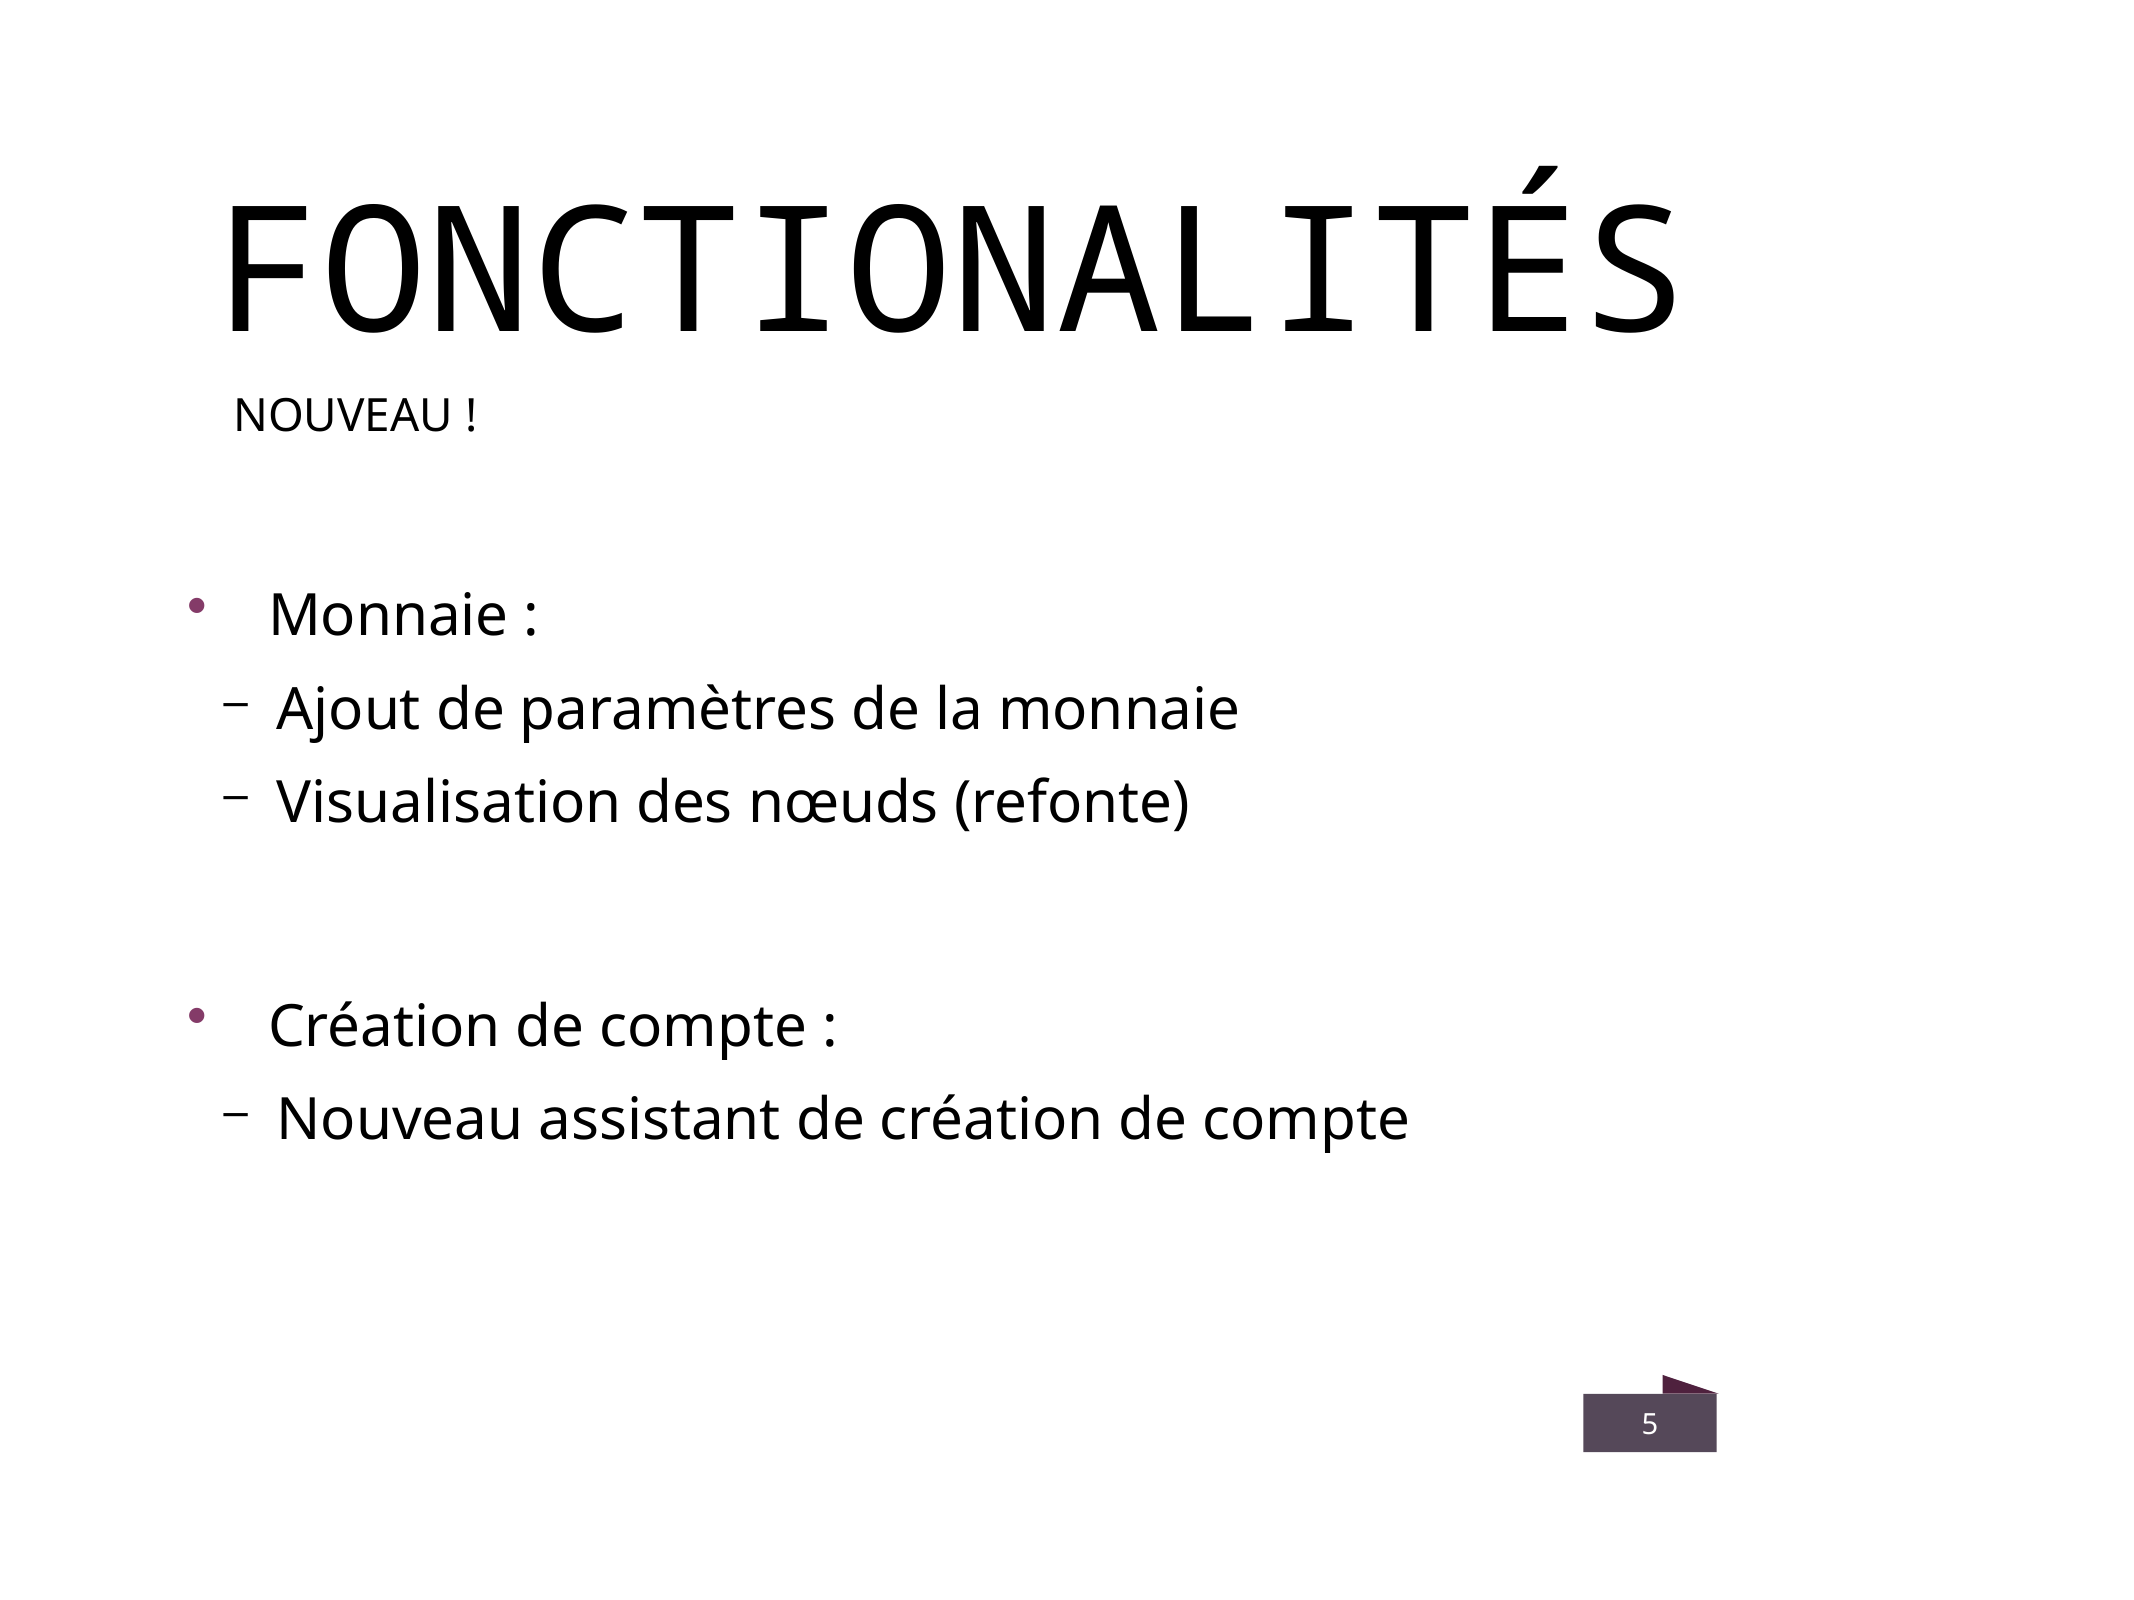

Fonctionalités
Nouveau !
Monnaie :
Ajout de paramètres de la monnaie
Visualisation des nœuds (refonte)
Création de compte :
Nouveau assistant de création de compte
# 5